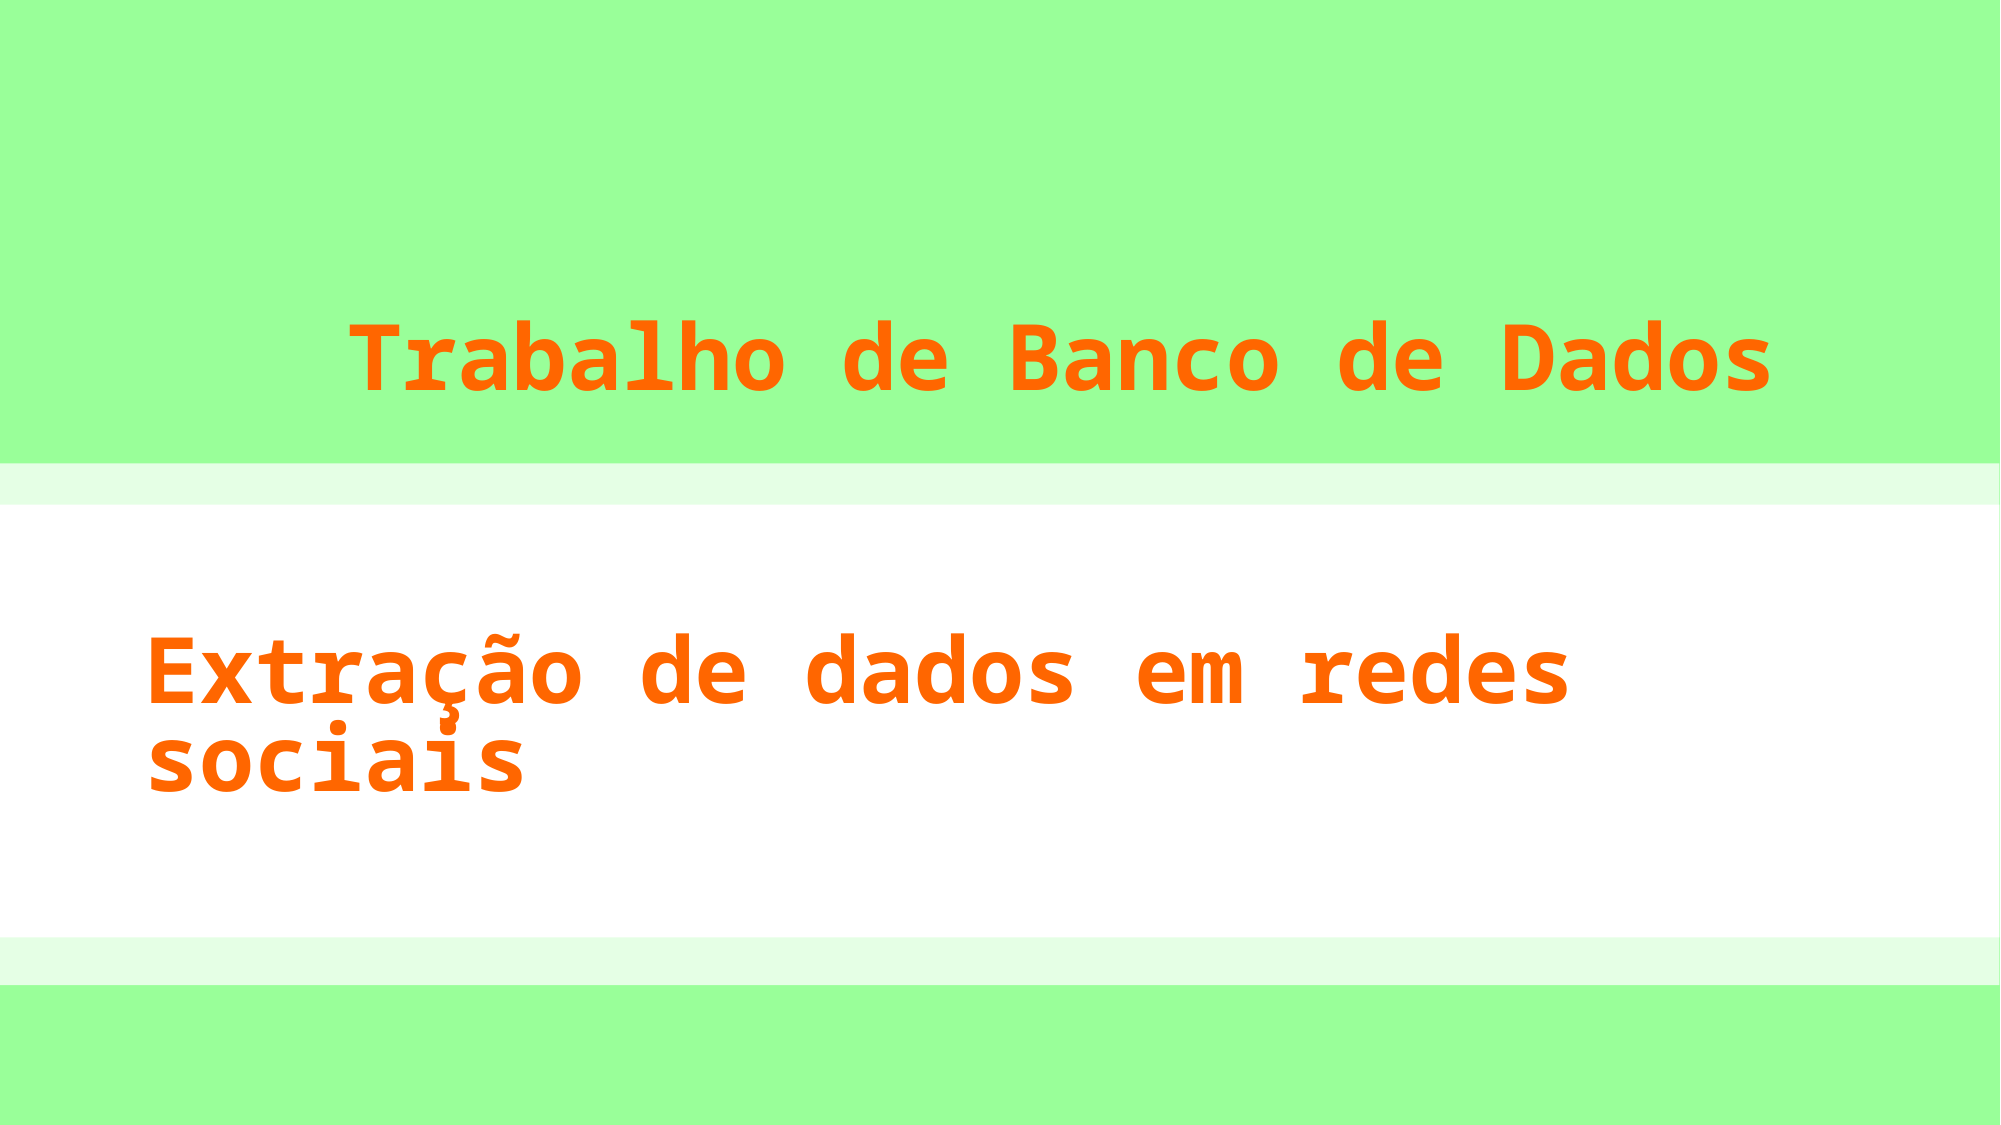

Trabalho de Banco de Dados
Extração de dados em redes sociais